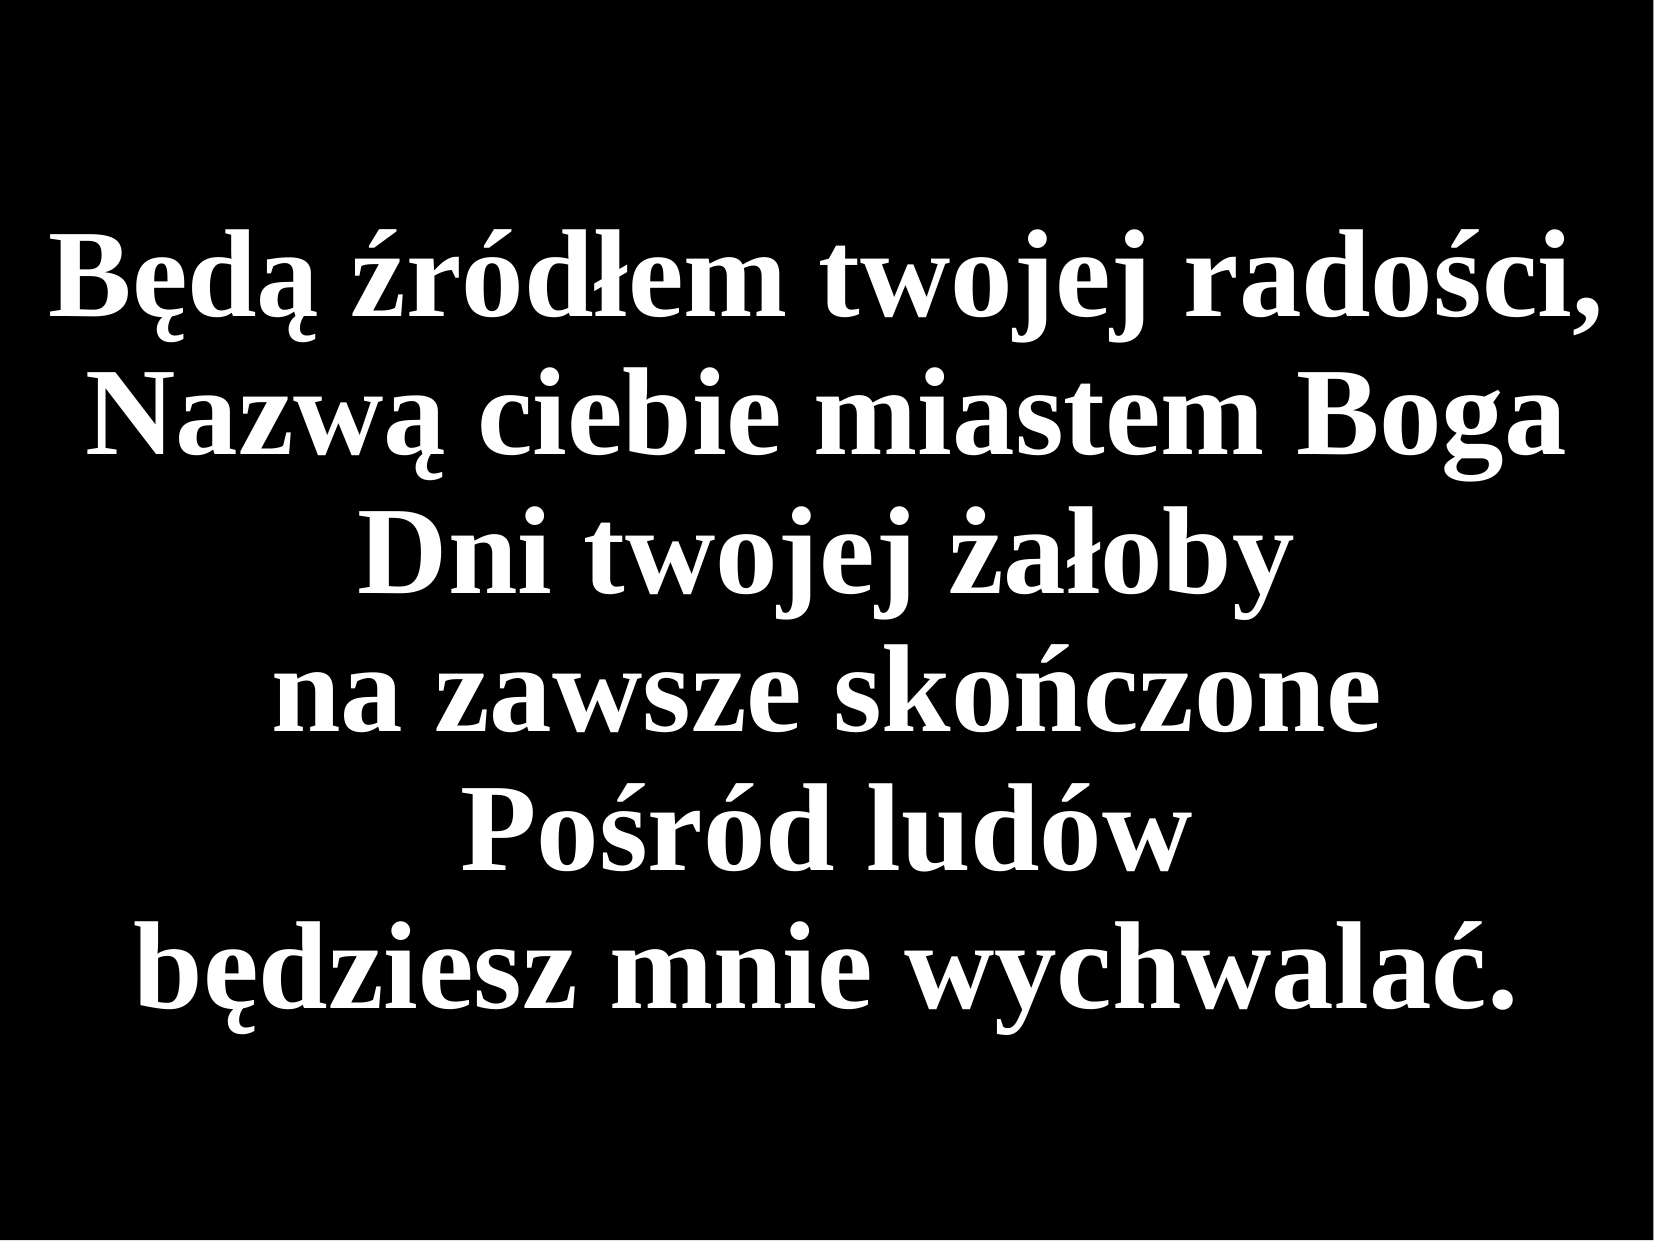

# Będą źródłem twojej radości, Nazwą ciebie miastem Boga Dni twojej żałoby na zawsze skończone Pośród ludów będziesz mnie wychwalać.